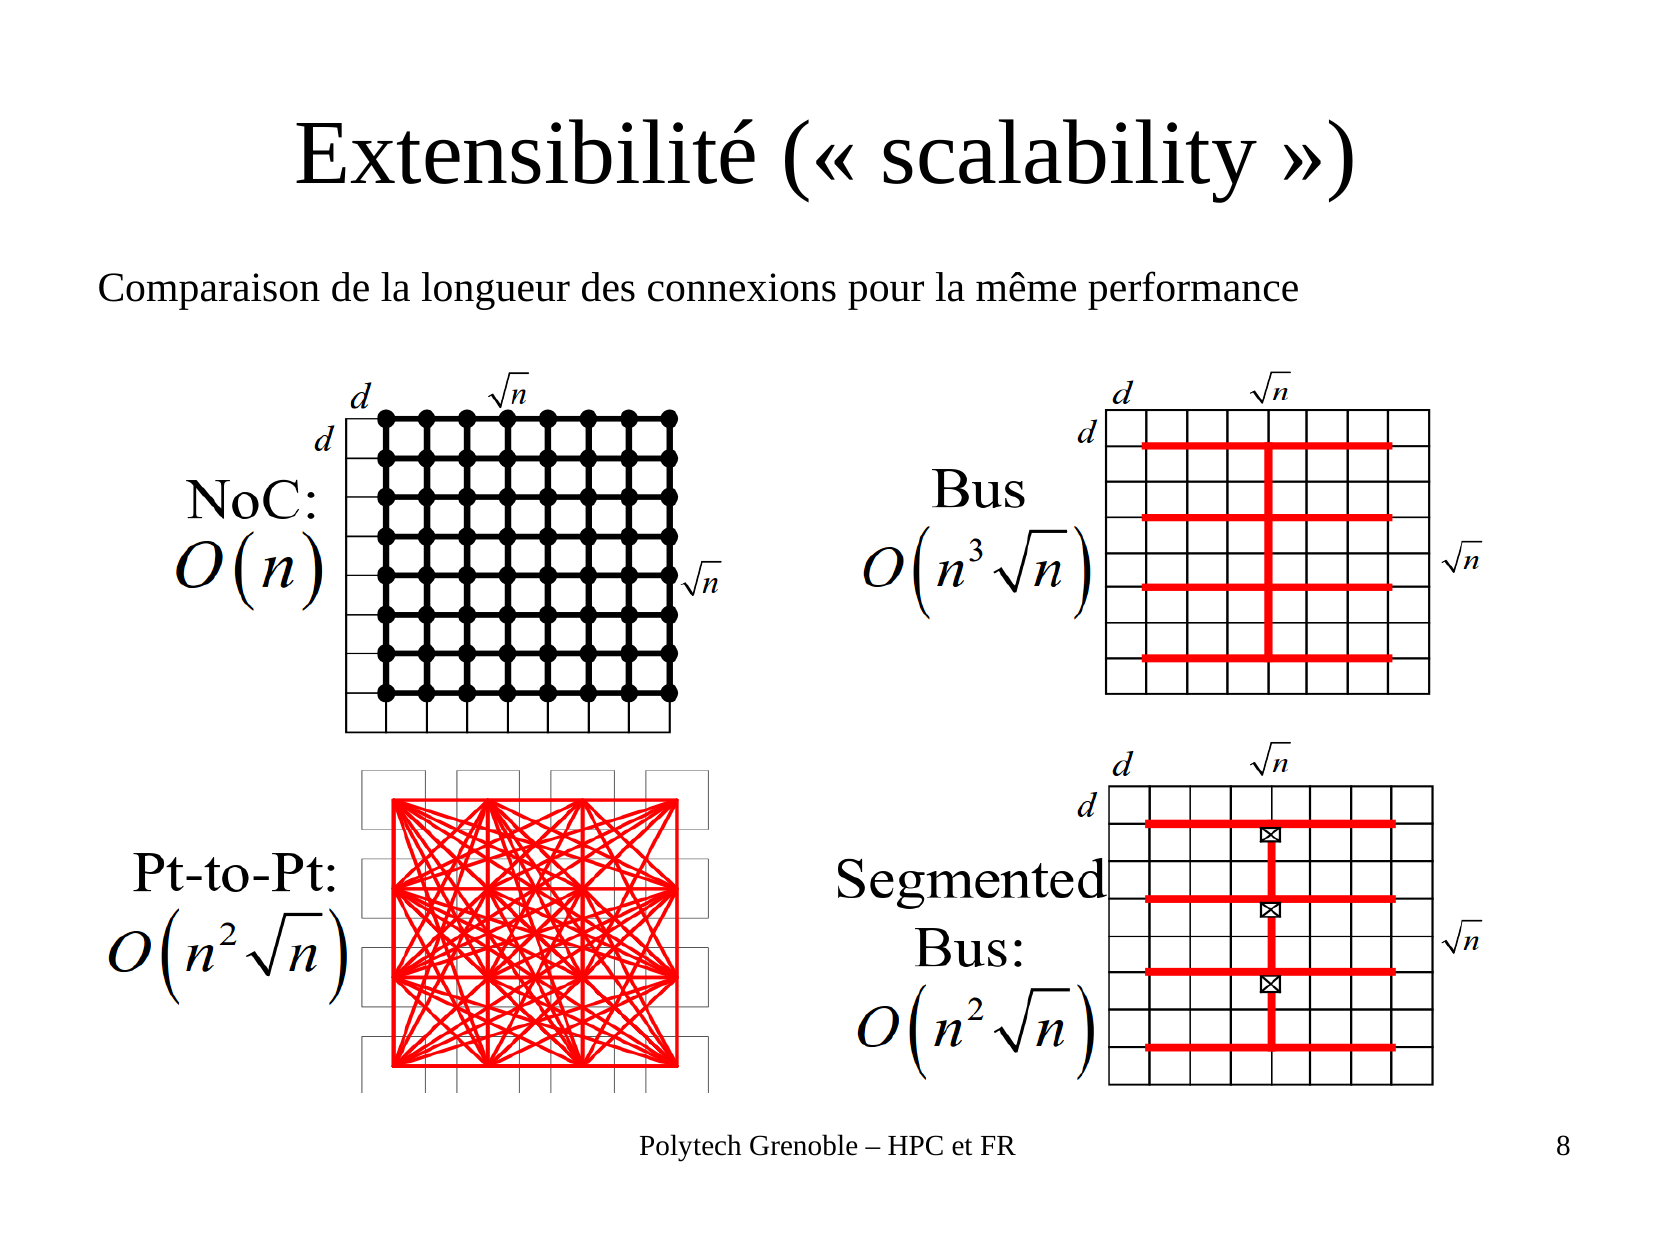

# Extensibilité (« scalability »)
Comparaison de la longueur des connexions pour la même performance
Matthieu PAYET
8